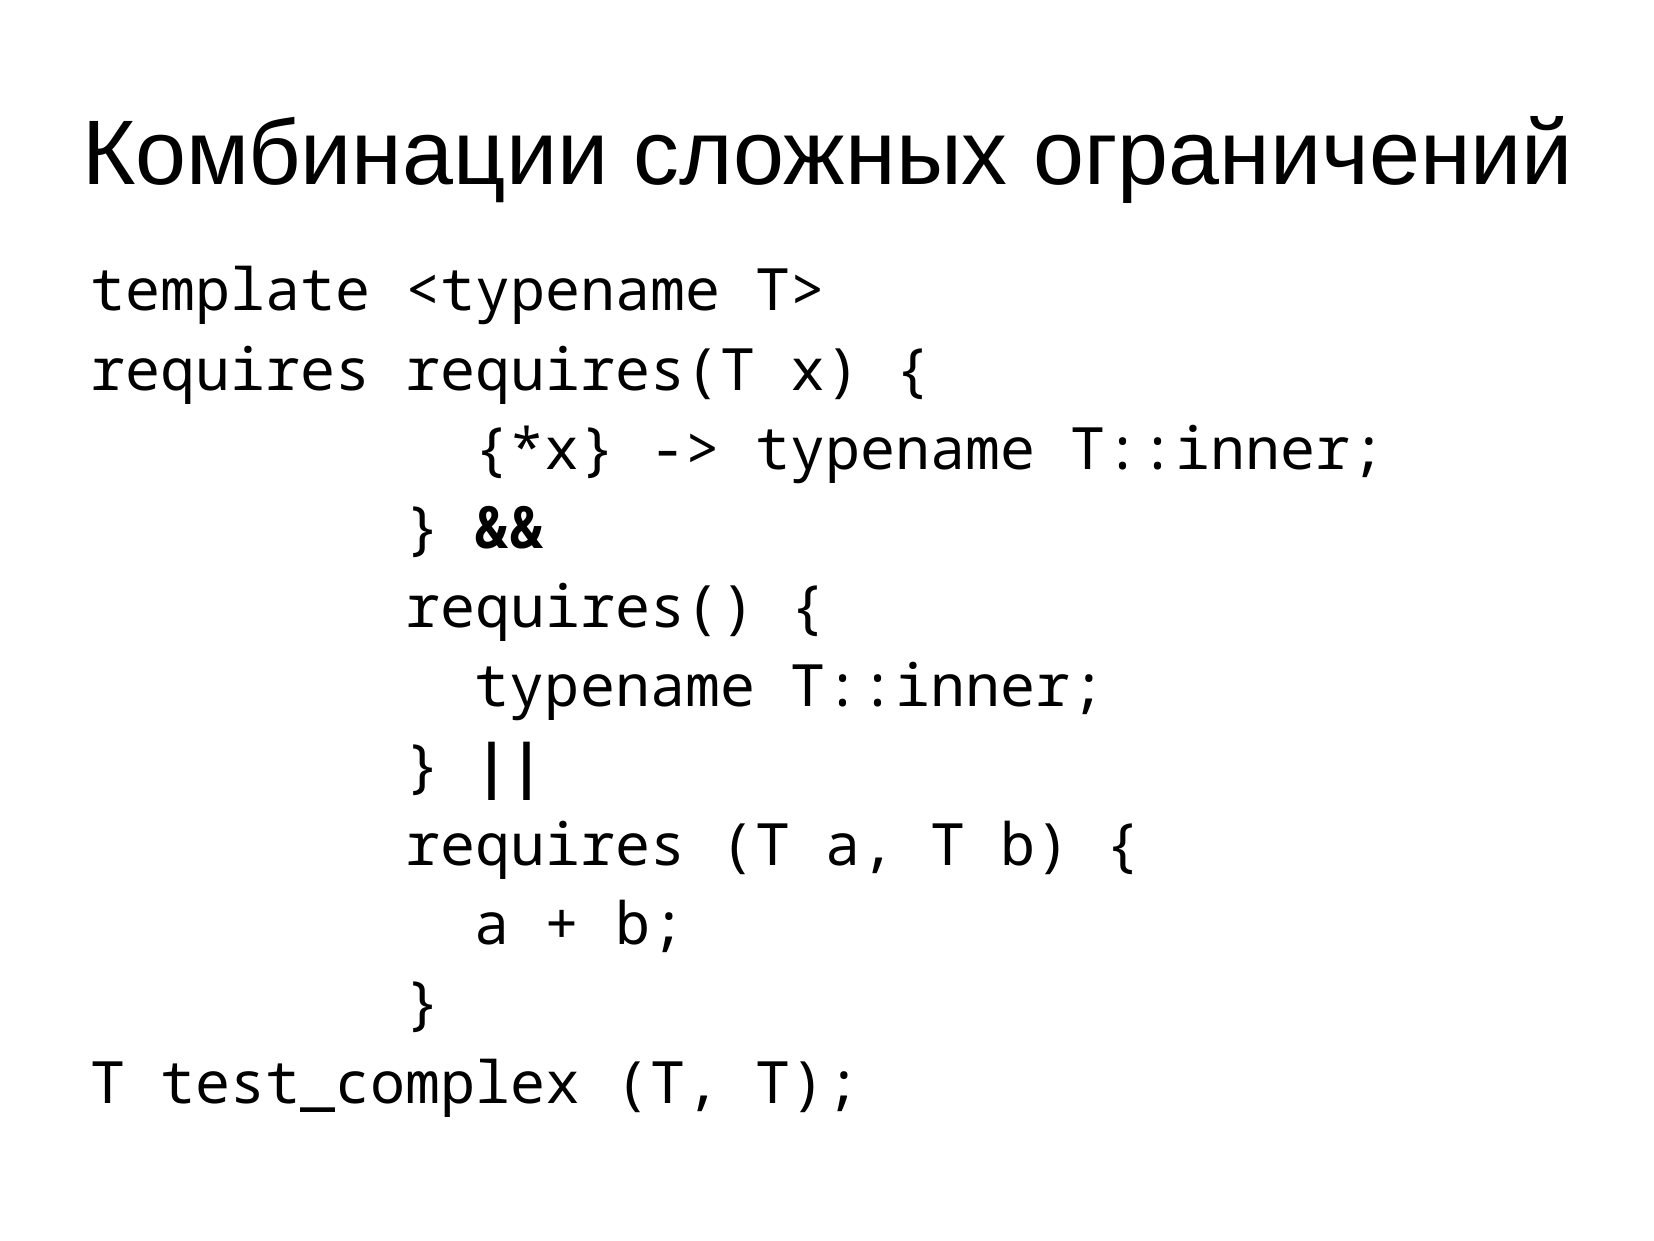

# Комбинации сложных ограничений
template <typename T>
requires requires(T x) {
 {*x} -> typename T::inner;
 } &&
 requires() {
 typename T::inner;
 } ||
 requires (T a, T b) {
 a + b;
 }
T test_complex (T, T);